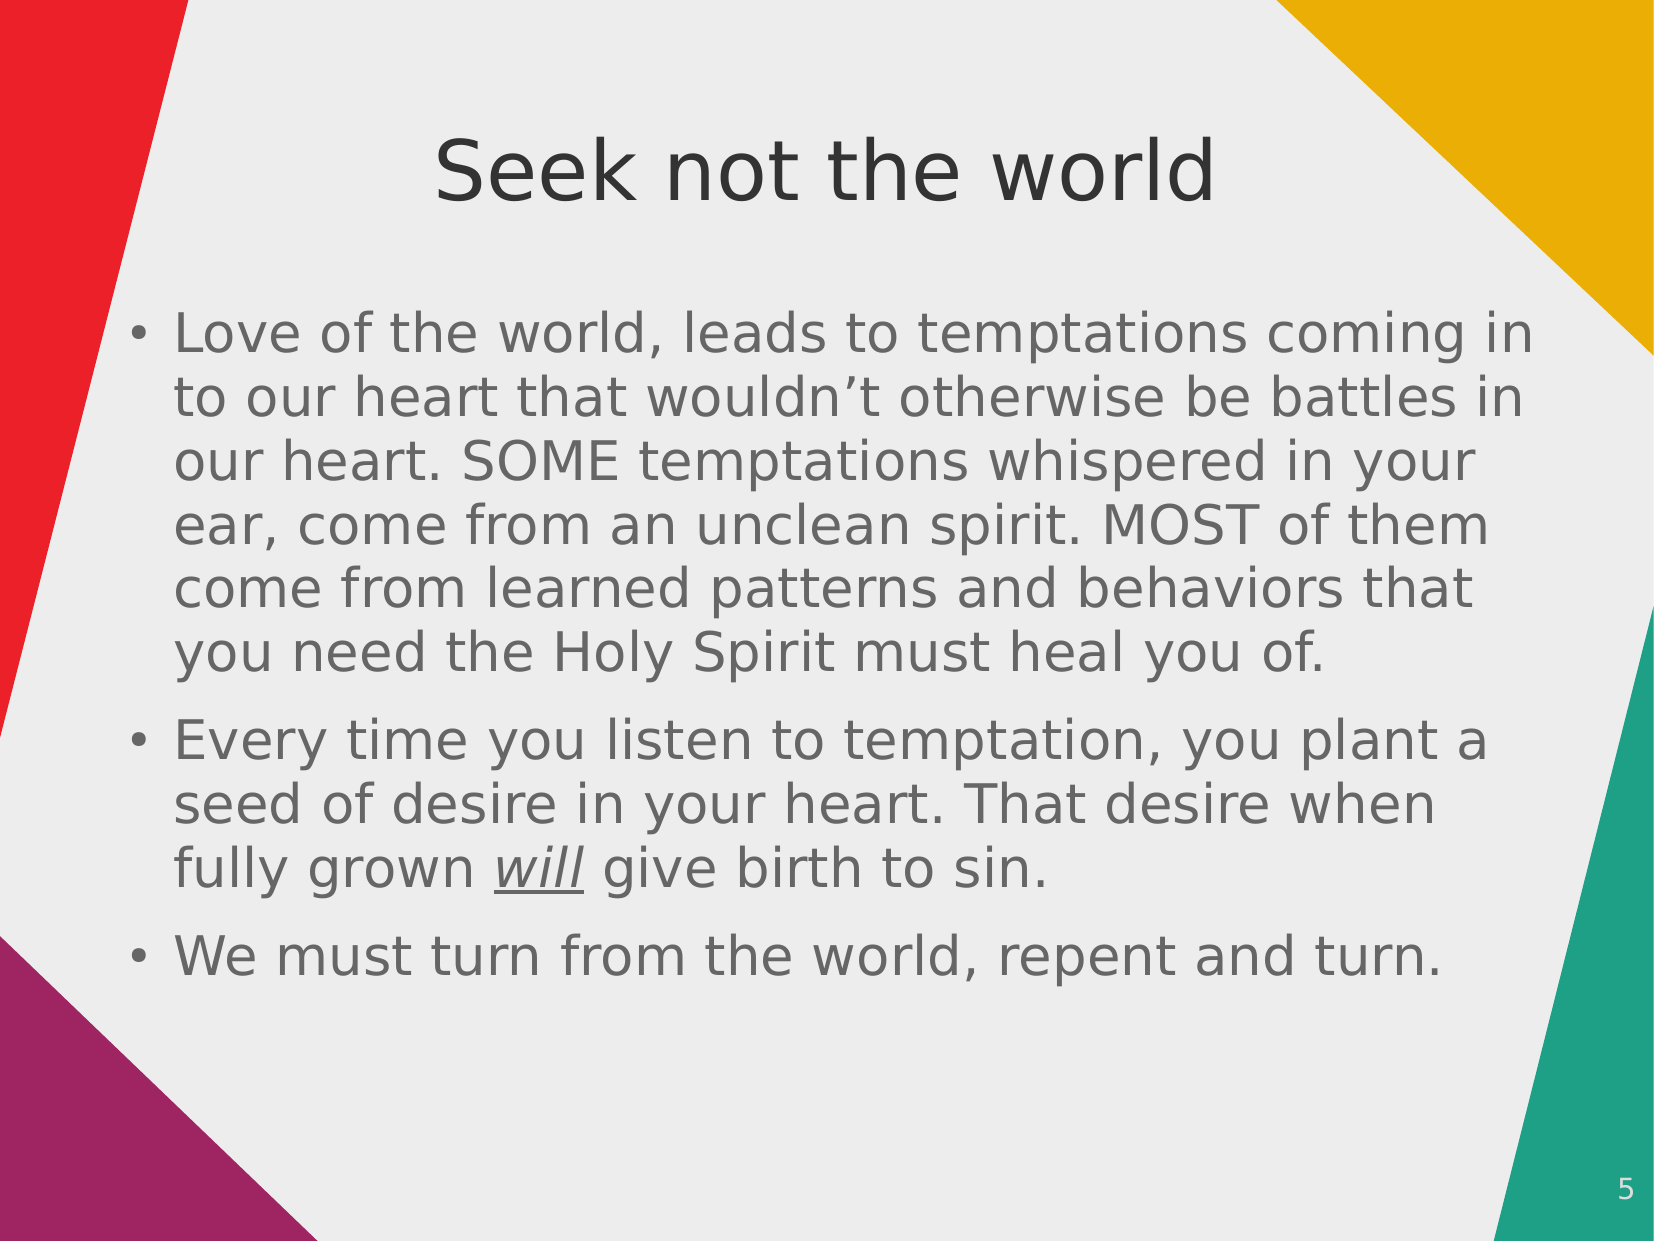

# Seek not the world
Love of the world, leads to temptations coming in to our heart that wouldn’t otherwise be battles in our heart. SOME temptations whispered in your ear, come from an unclean spirit. MOST of them come from learned patterns and behaviors that you need the Holy Spirit must heal you of.
Every time you listen to temptation, you plant a seed of desire in your heart. That desire when fully grown will give birth to sin.
We must turn from the world, repent and turn.
5